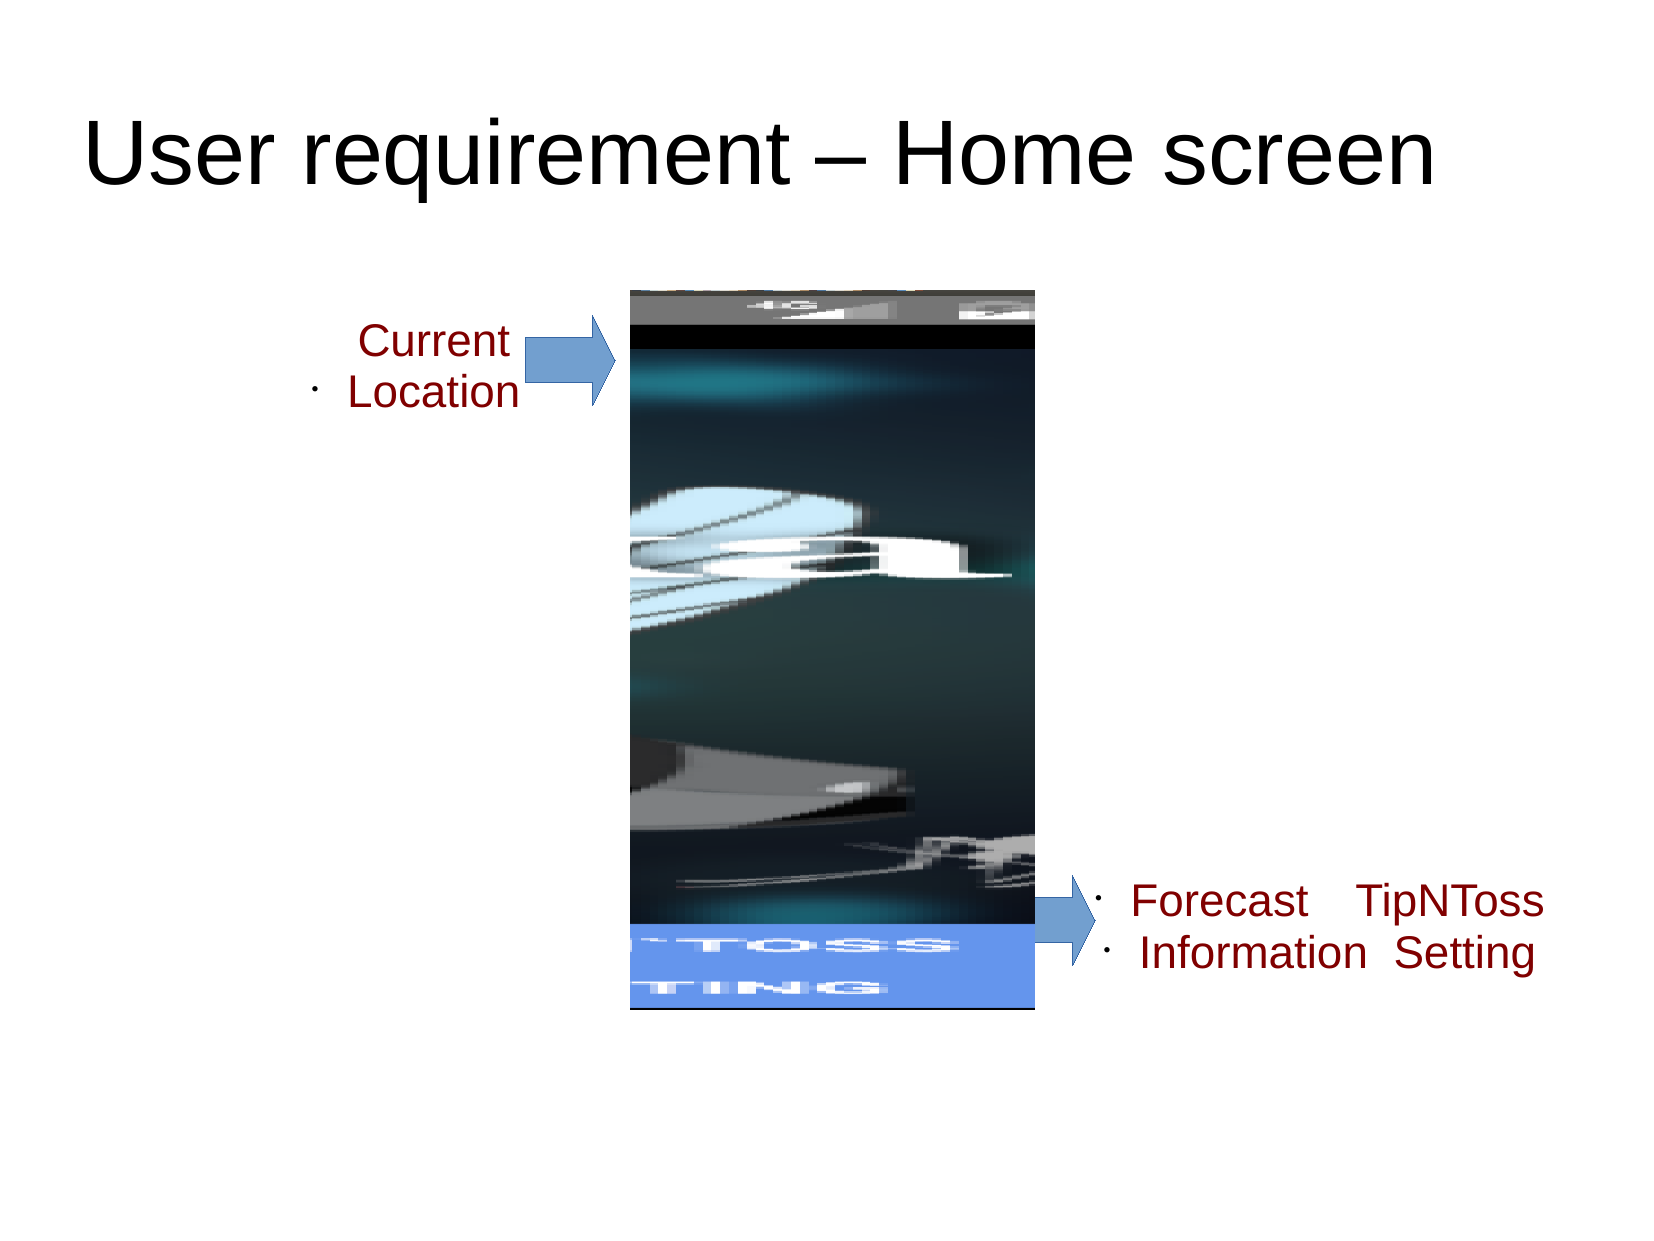

# User requirement – Home screen
Current
Location
Forecast	TipNToss
Information Setting